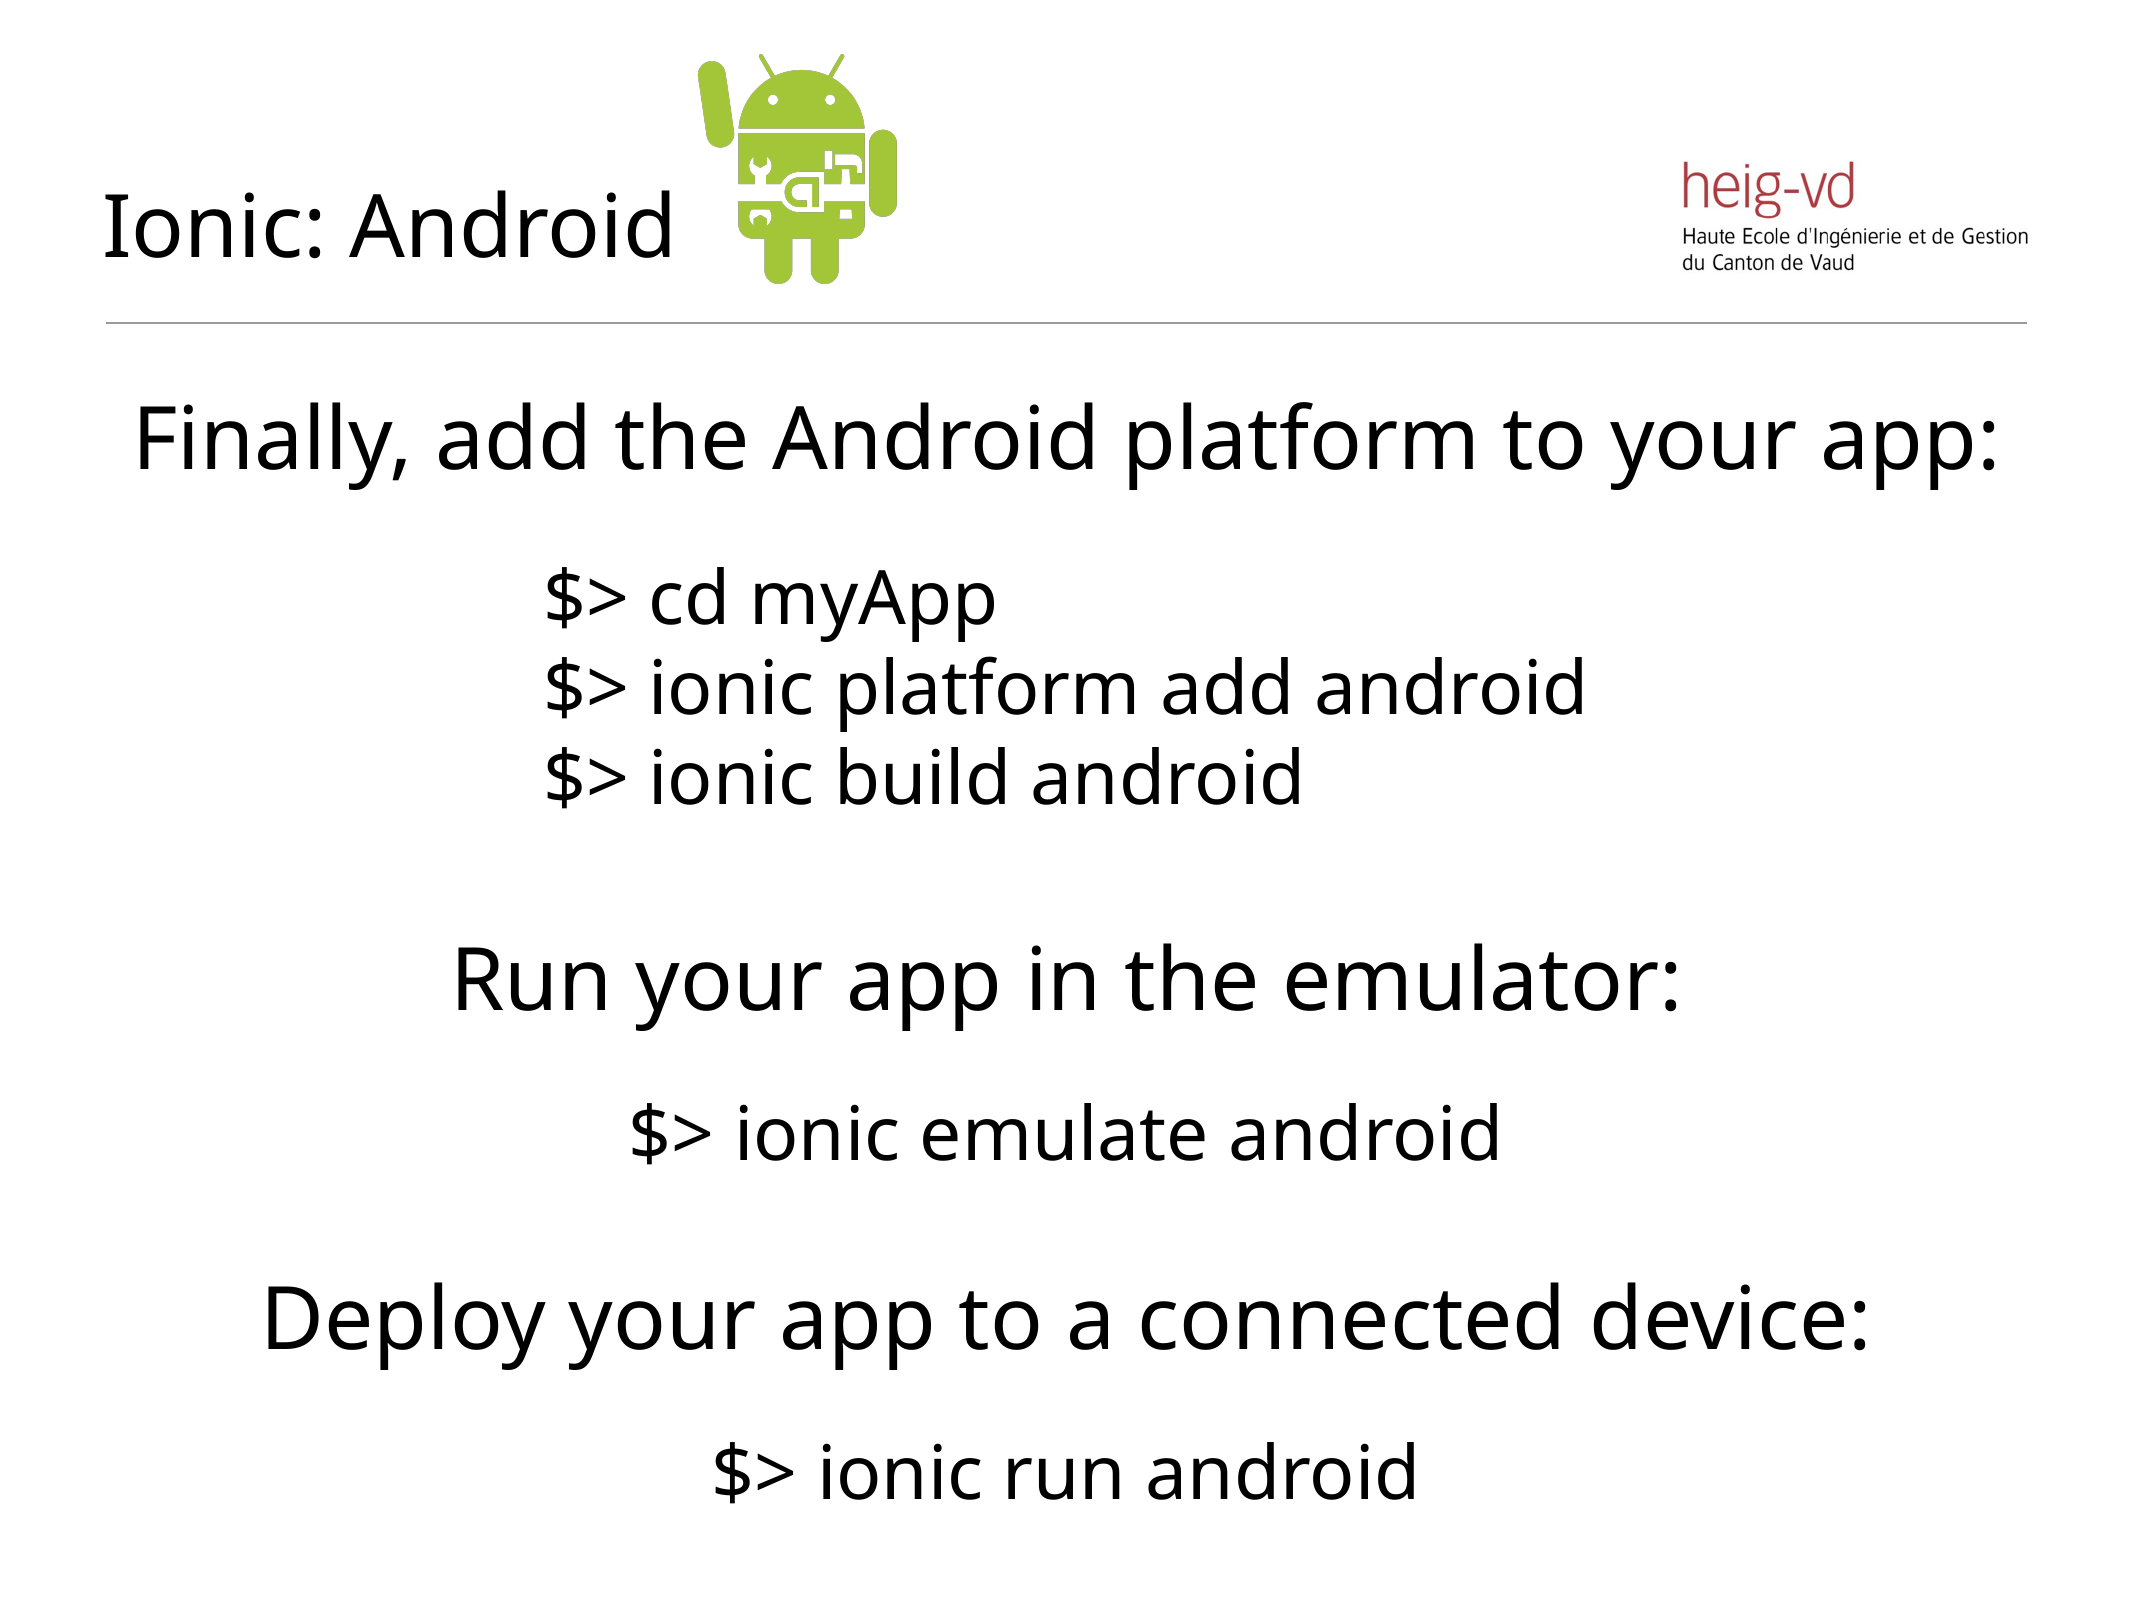

# Ionic: Android
Finally, add the Android platform to your app:
$> cd myApp
$> ionic platform add android
$> ionic build android
Run your app in the emulator:
$> ionic emulate android
Deploy your app to a connected device:
$> ionic run android